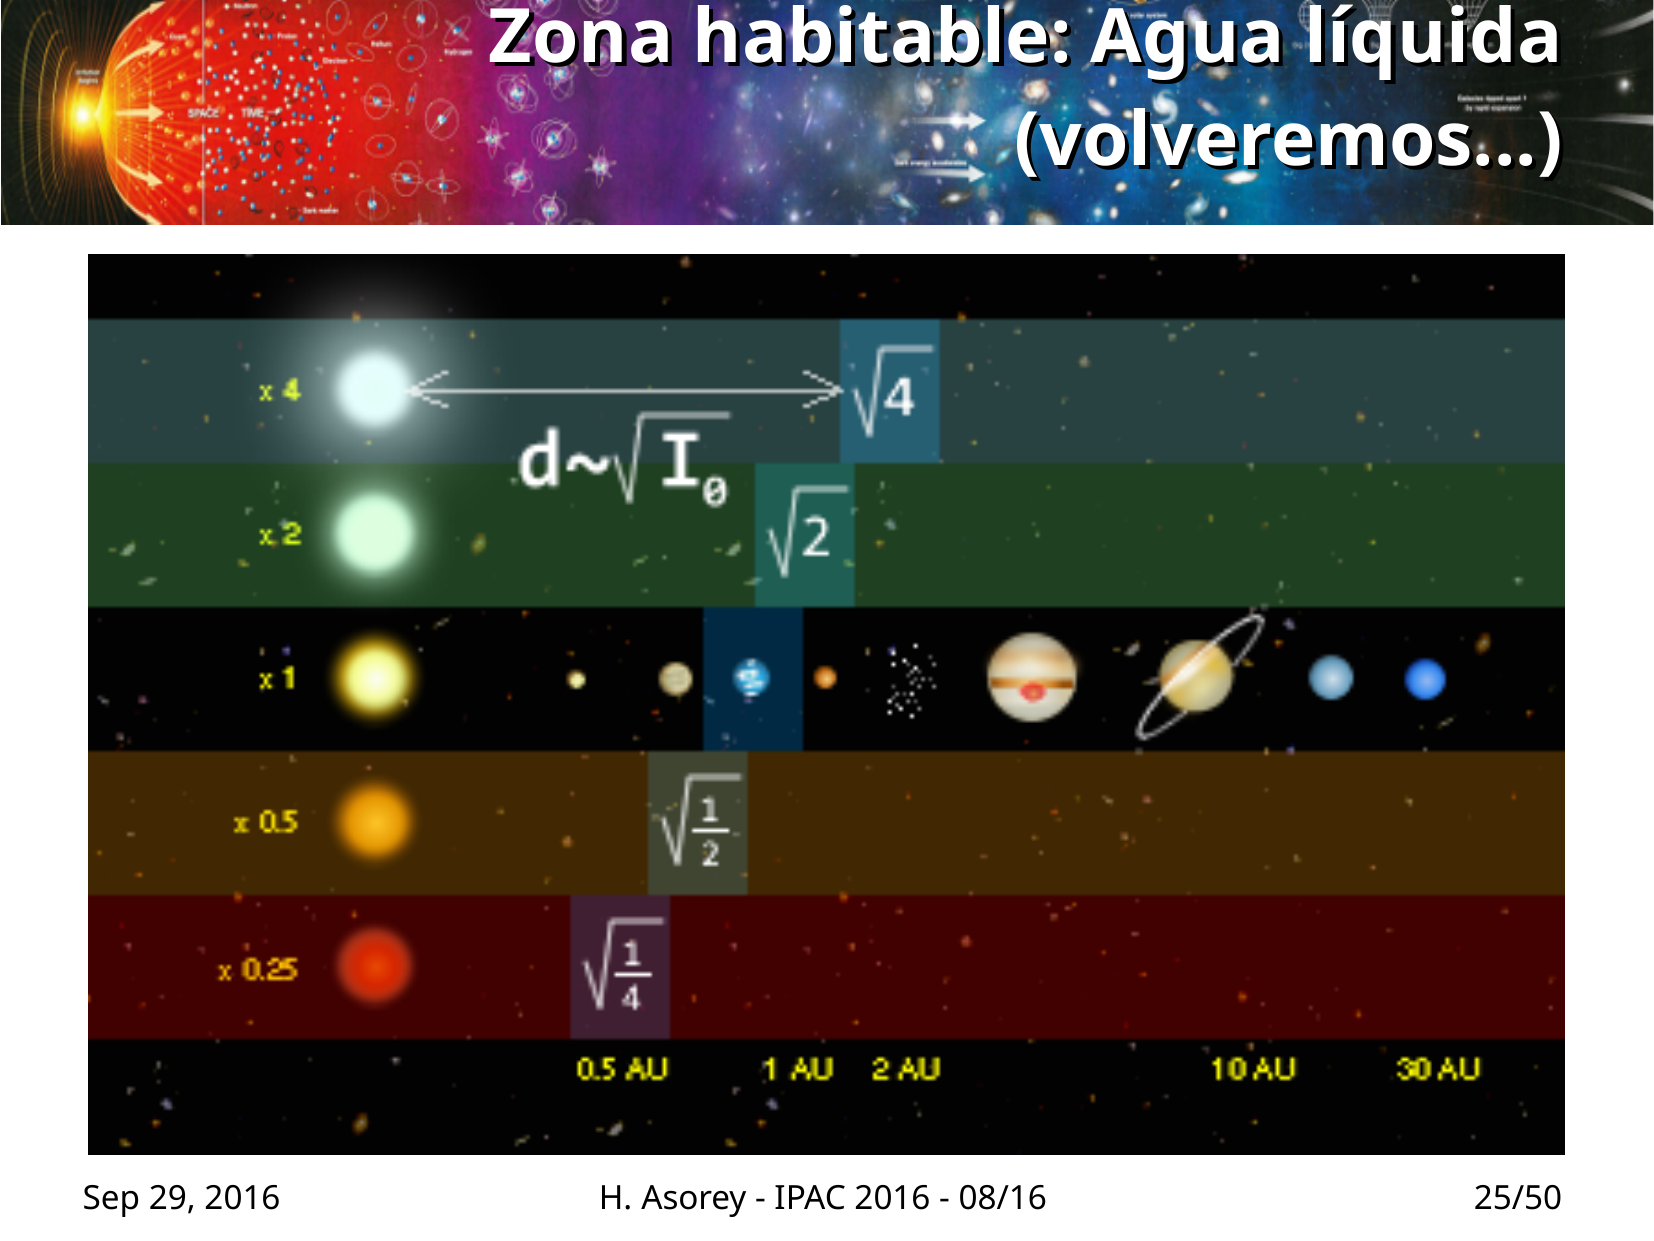

# Zona habitable: Agua líquida (volveremos...)
Sep 29, 2016
H. Asorey - IPAC 2016 - 08/16
25